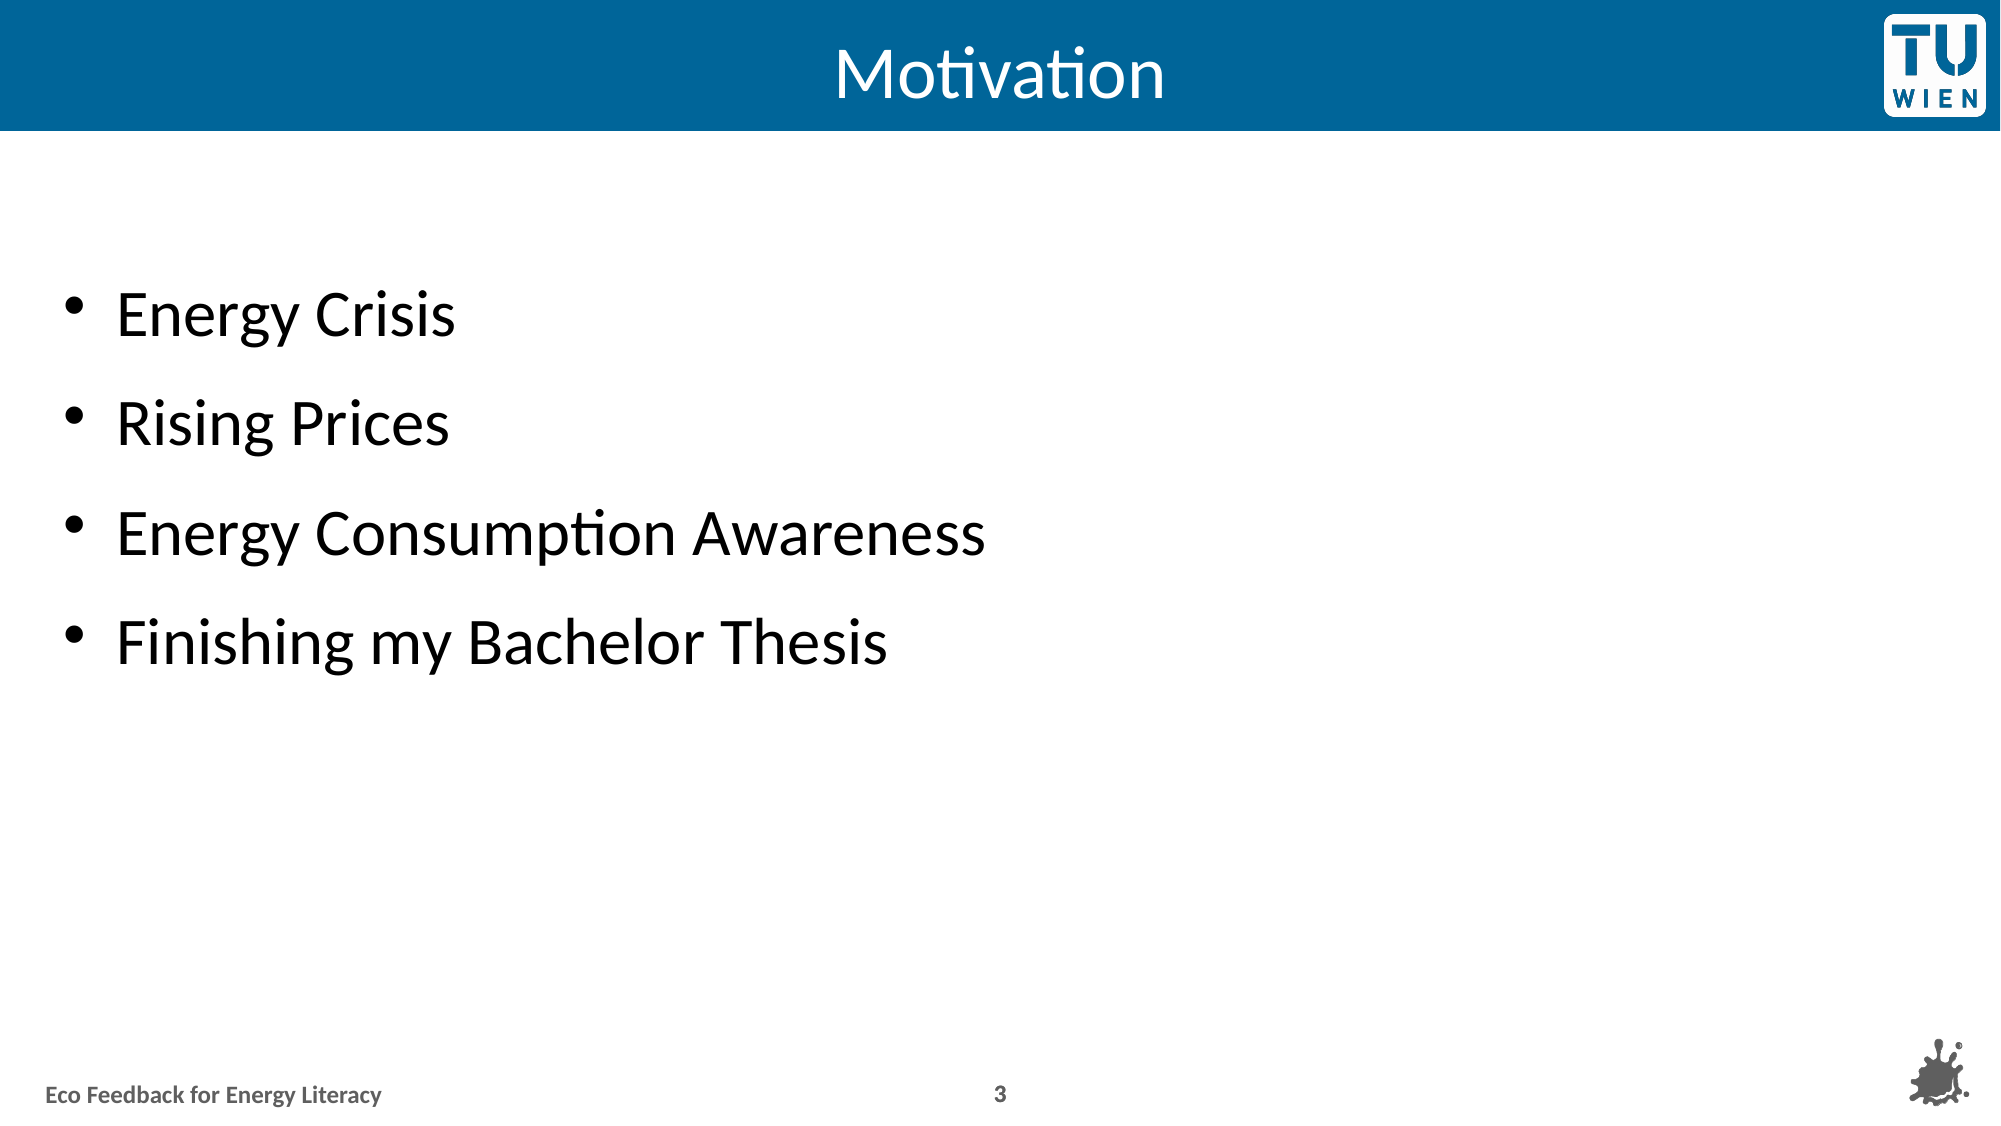

# Motivation
Energy Crisis
Rising Prices
Energy Consumption Awareness
Finishing my Bachelor Thesis
3
Eco Feedback for Energy Literacy